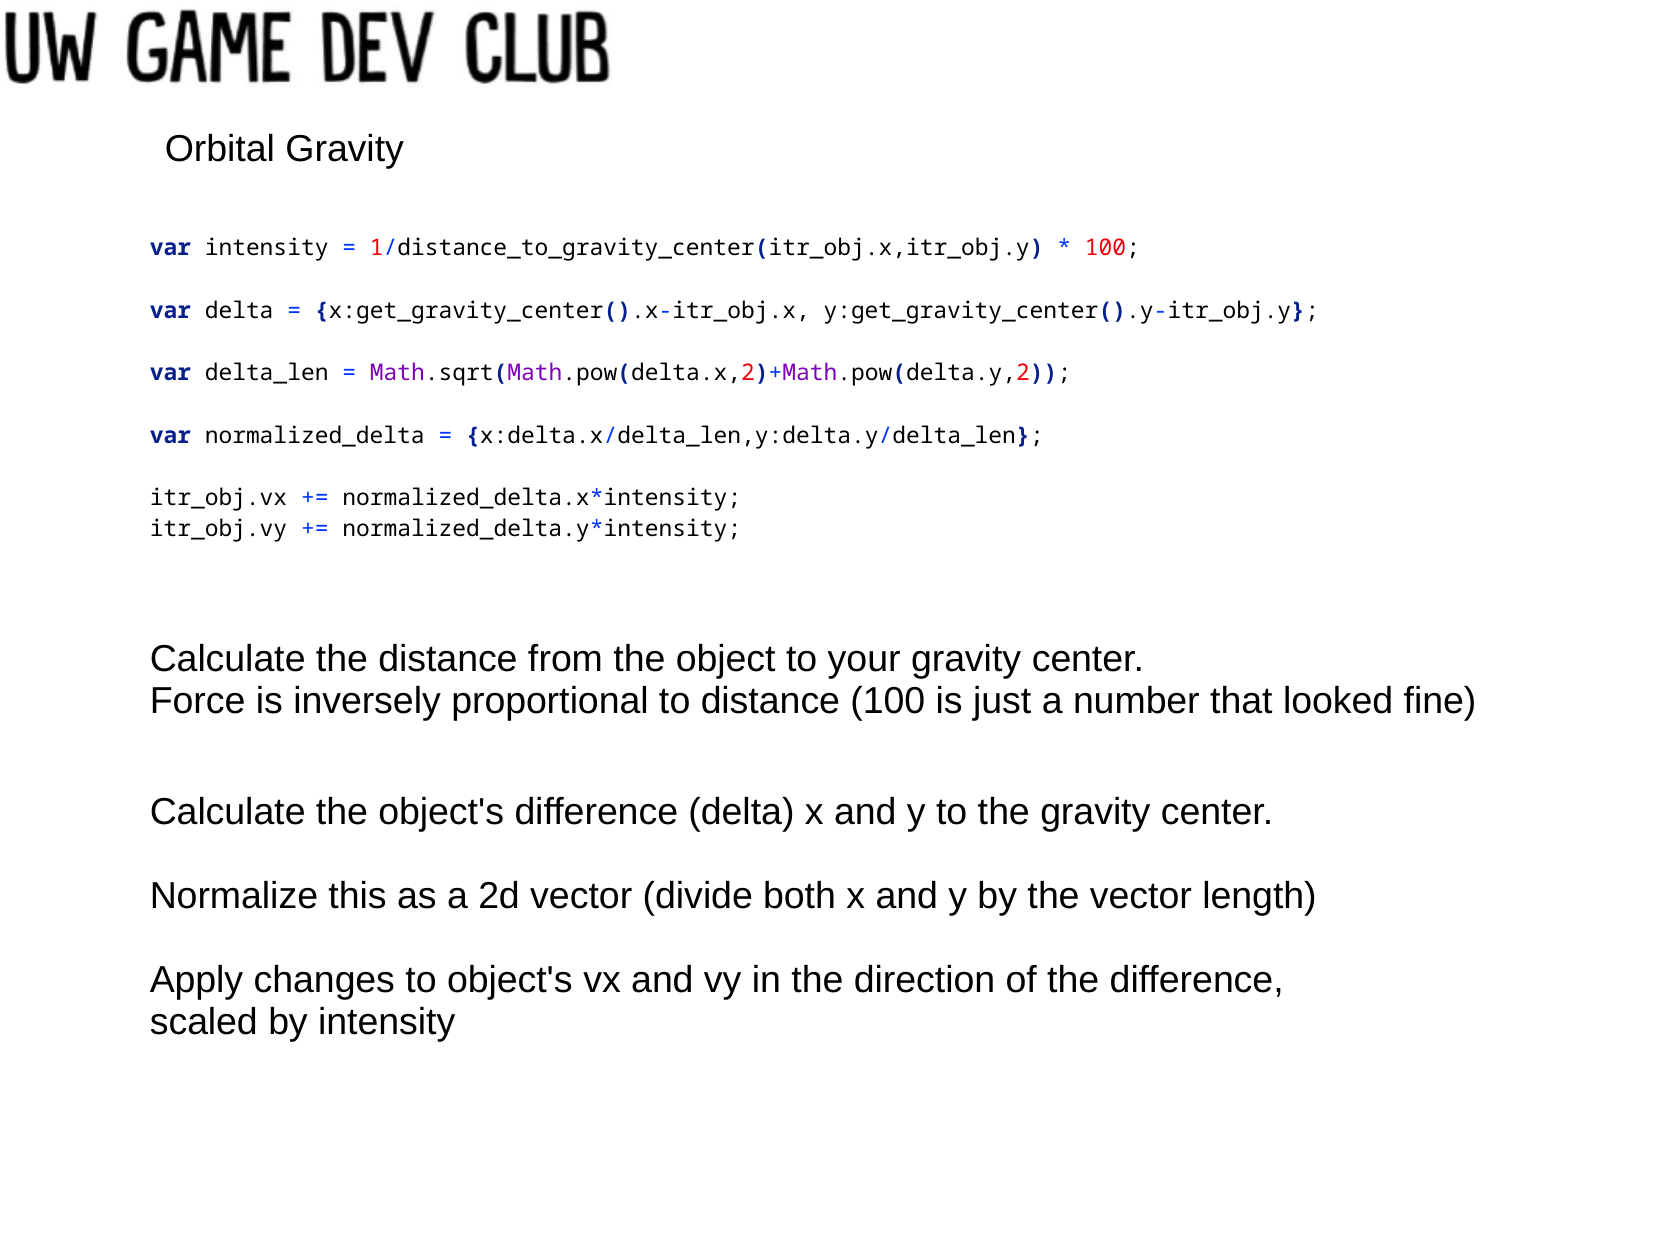

Orbital Gravity
		var intensity = 1/distance_to_gravity_center(itr_obj.x,itr_obj.y) * 100;
		var delta = {x:get_gravity_center().x-itr_obj.x, y:get_gravity_center().y-itr_obj.y};
		var delta_len = Math.sqrt(Math.pow(delta.x,2)+Math.pow(delta.y,2));
		var normalized_delta = {x:delta.x/delta_len,y:delta.y/delta_len};
		itr_obj.vx += normalized_delta.x*intensity;
		itr_obj.vy += normalized_delta.y*intensity;
Calculate the distance from the object to your gravity center.
Force is inversely proportional to distance (100 is just a number that looked fine)
Calculate the object's difference (delta) x and y to the gravity center.
Normalize this as a 2d vector (divide both x and y by the vector length)
Apply changes to object's vx and vy in the direction of the difference, scaled by intensity